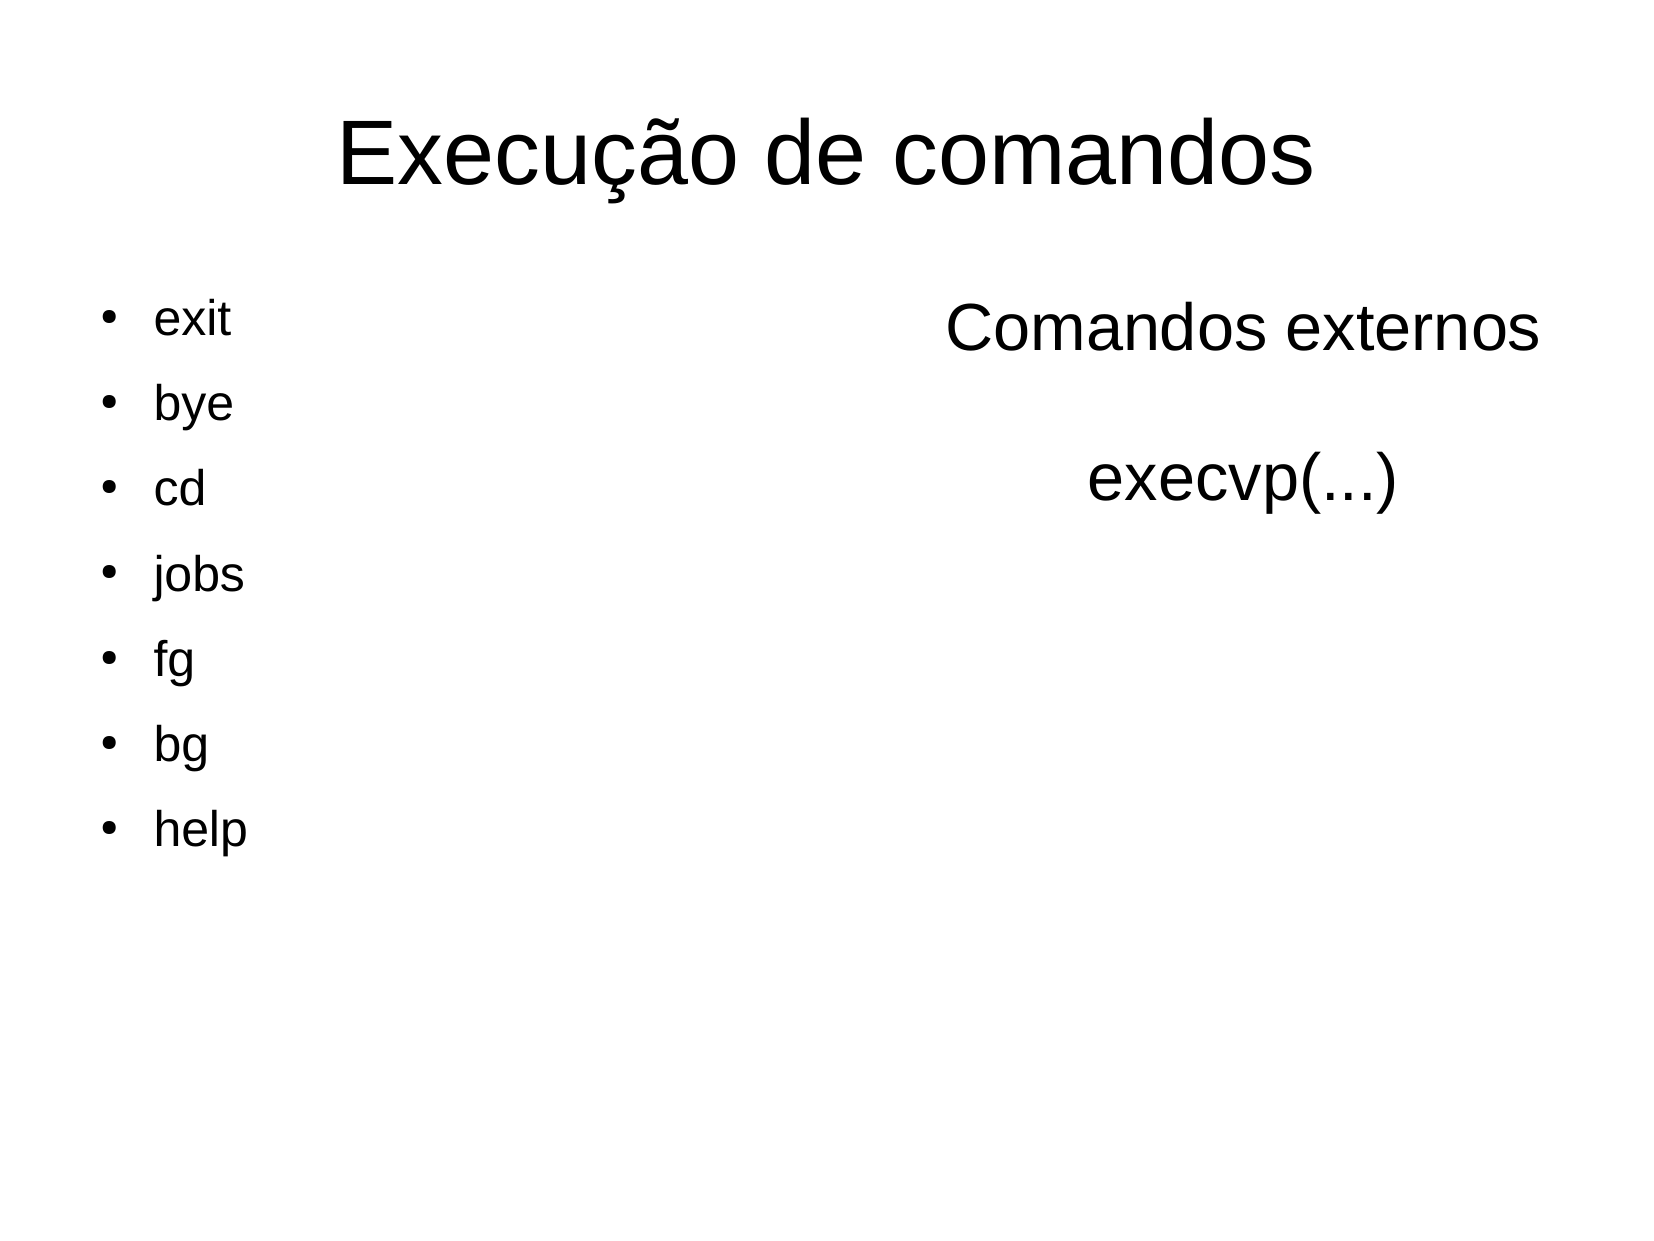

# Execução de comandos
exit
bye
cd
jobs
fg
bg
help
Comandos externos
execvp(...)